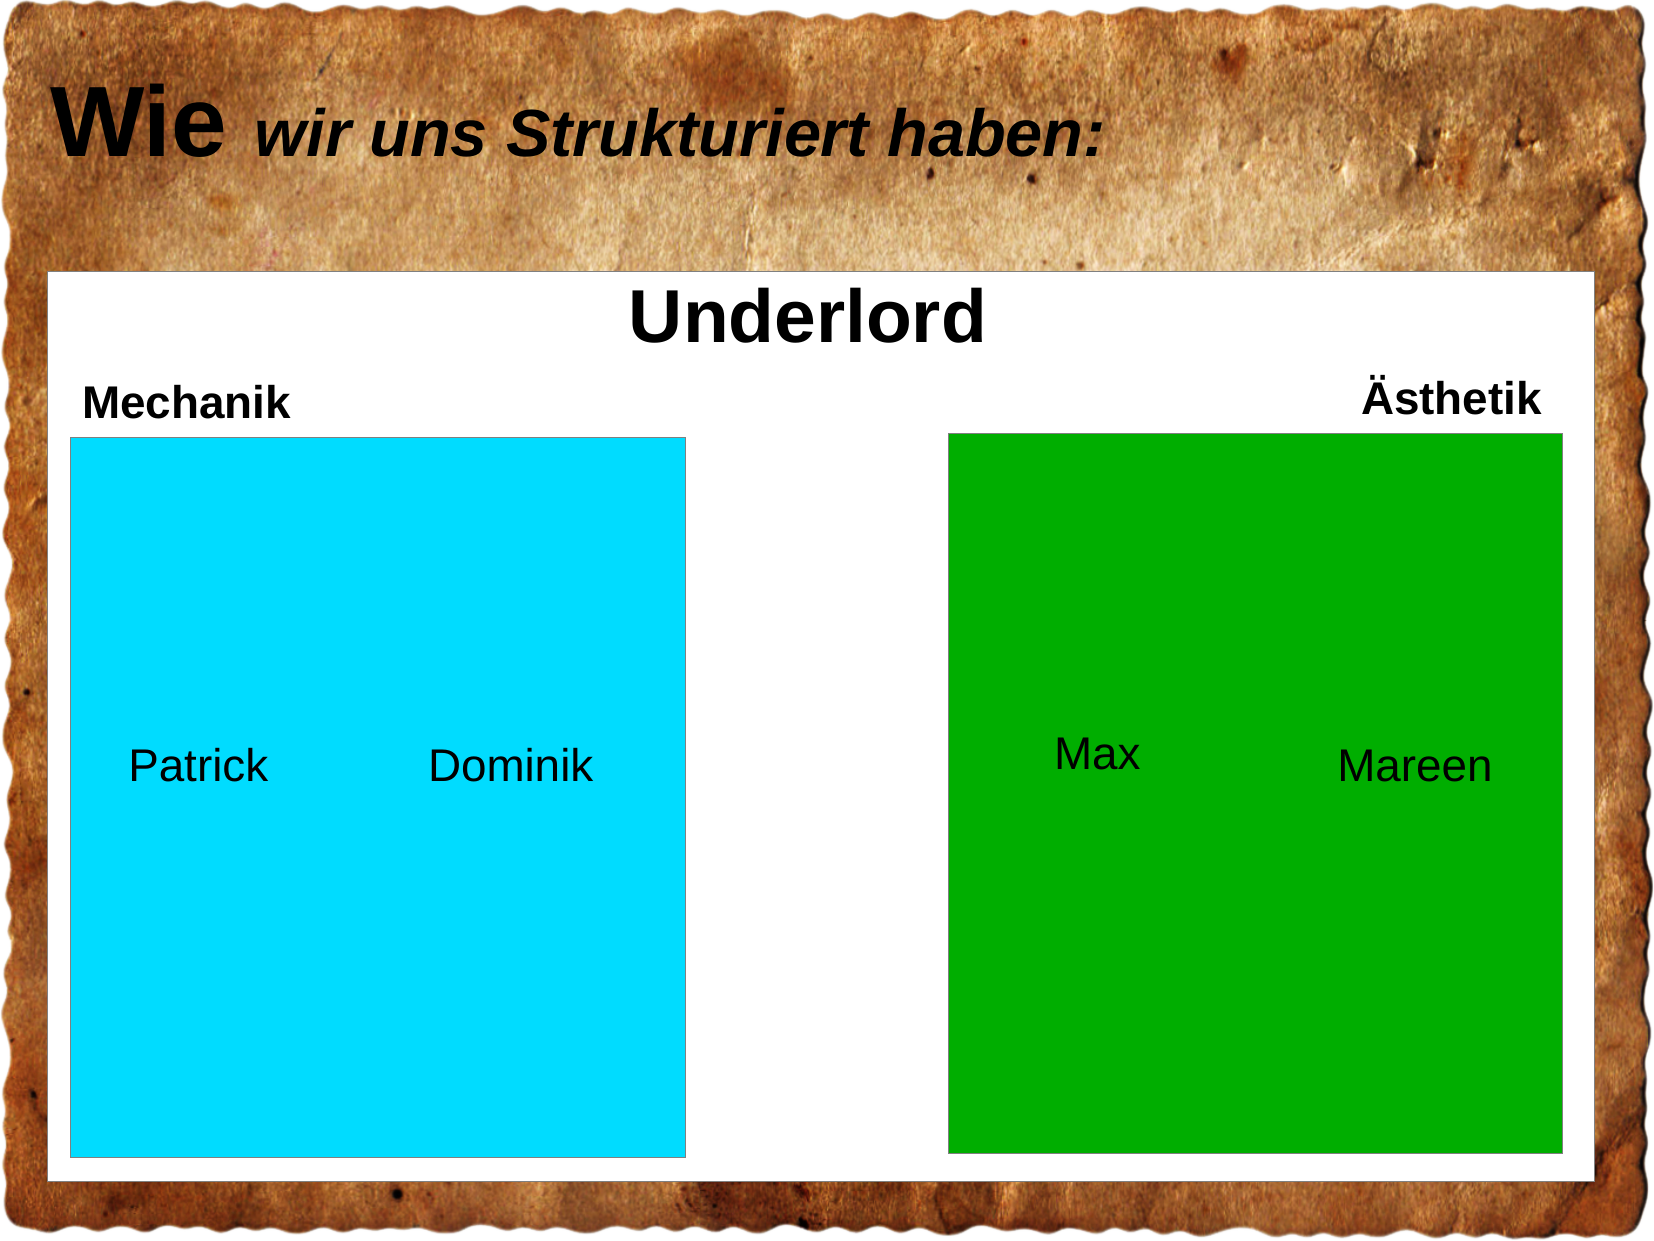

Wie wir uns Strukturiert haben:
Underlord
Ästhetik
Mechanik
Max
Patrick
Dominik
Mareen